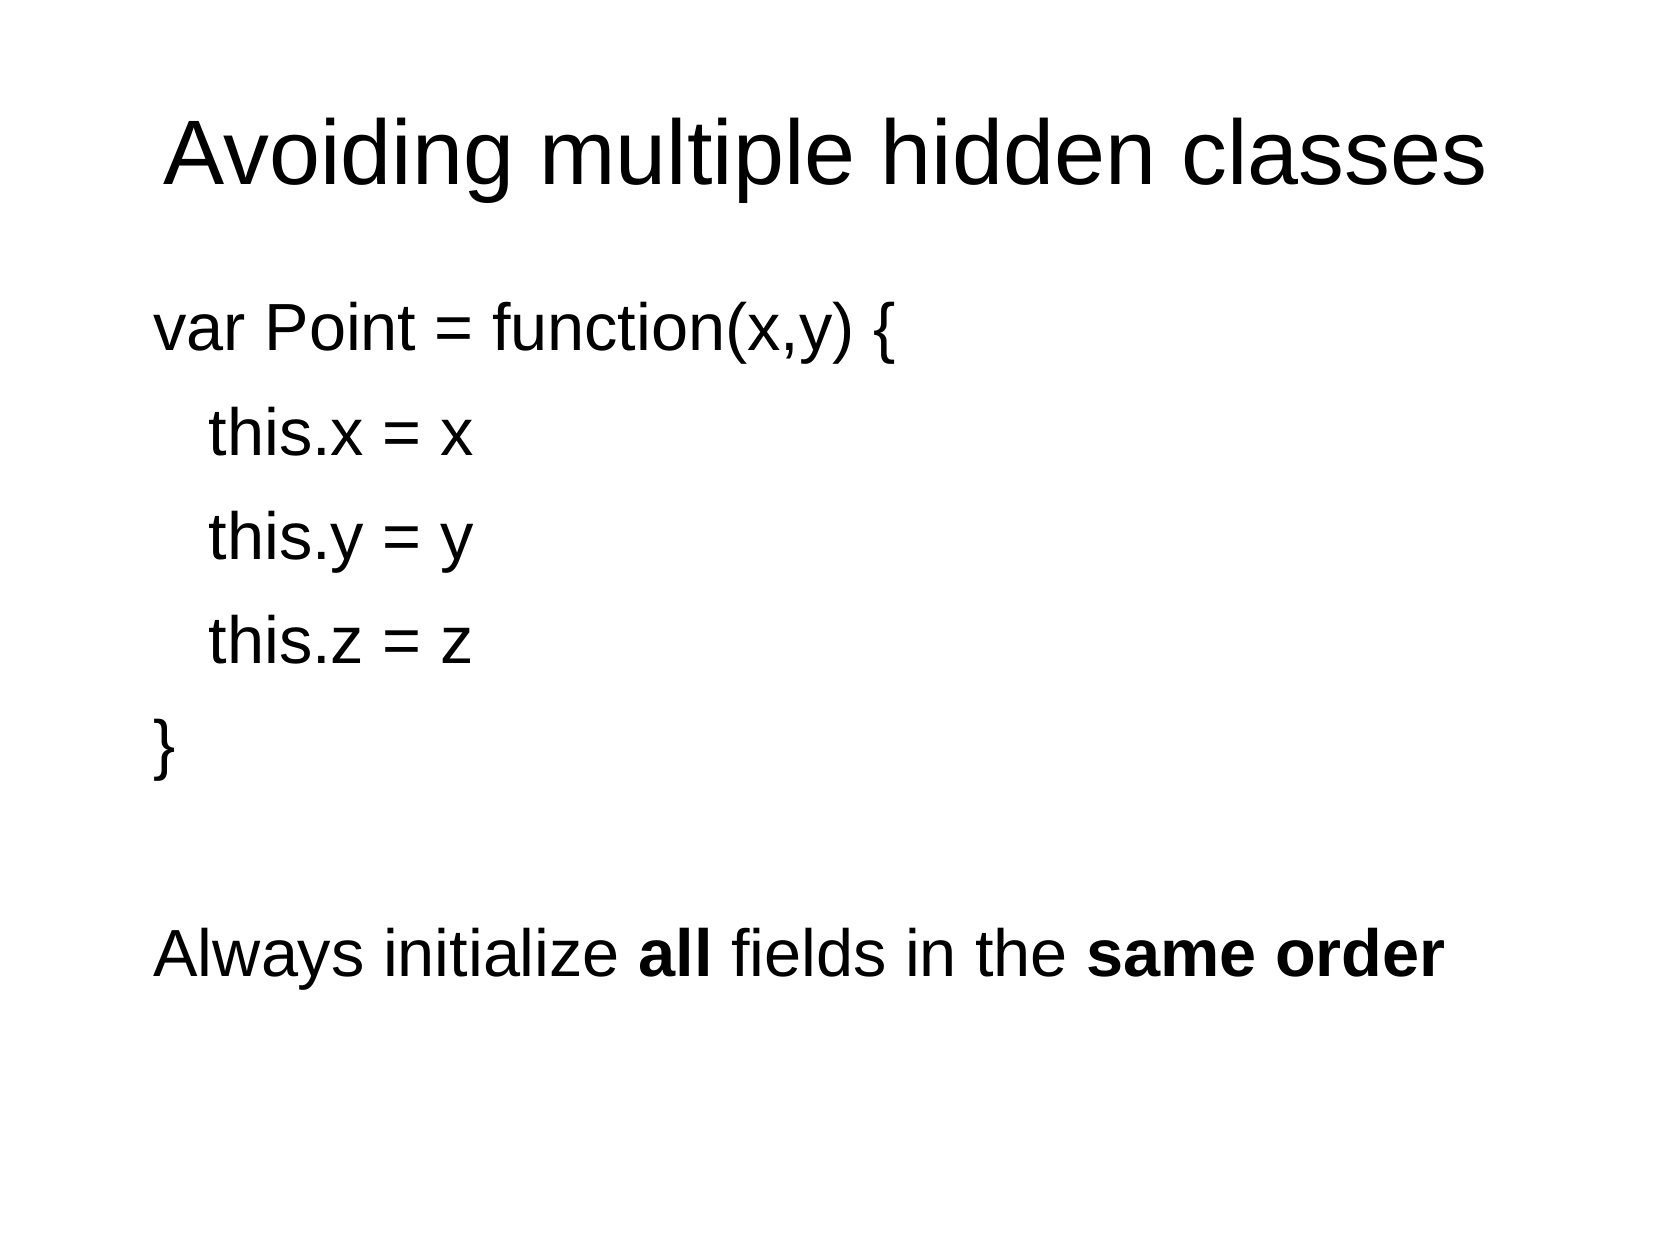

# Avoiding multiple hidden classes
var Point = function(x,y) {
 this.x = x
 this.y = y
 this.z = z
}
Always initialize all fields in the same order